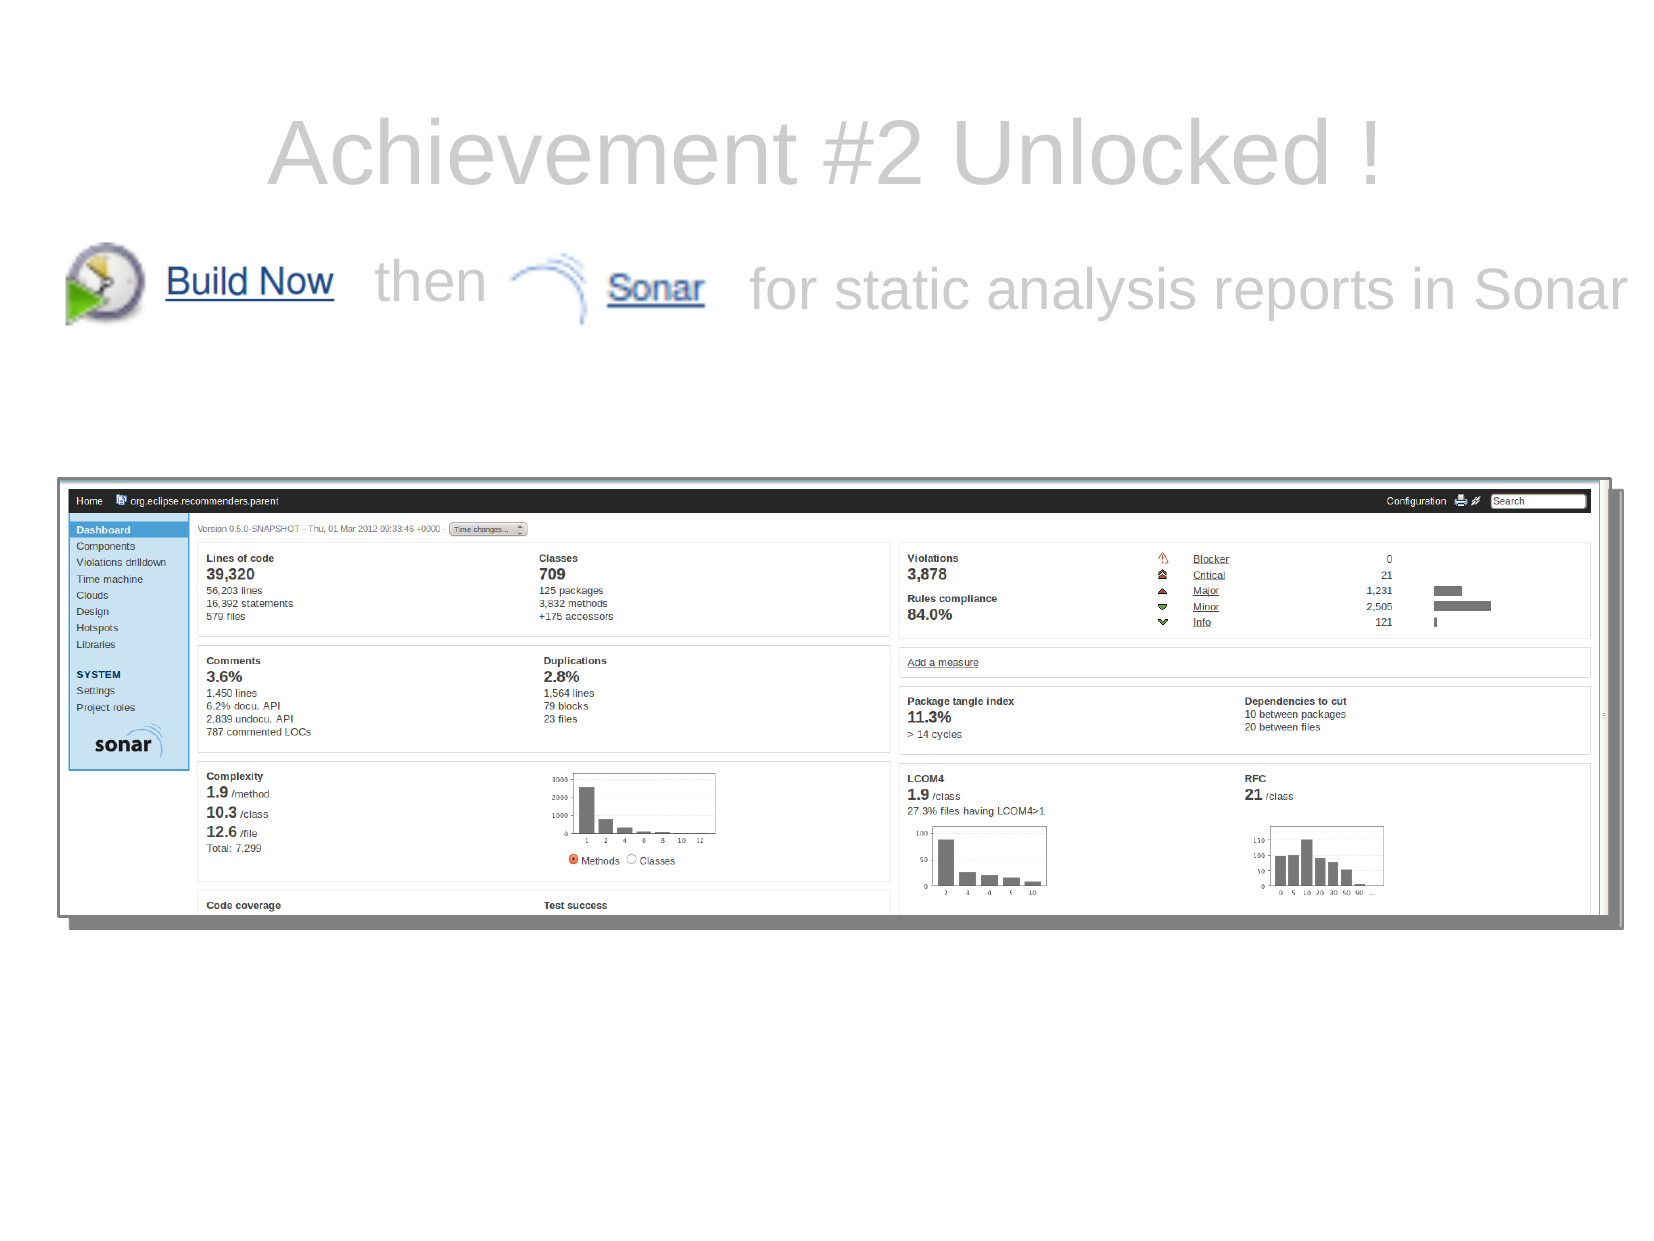

# Achievement #2 Unlocked !
then
for static analysis reports in Sonar